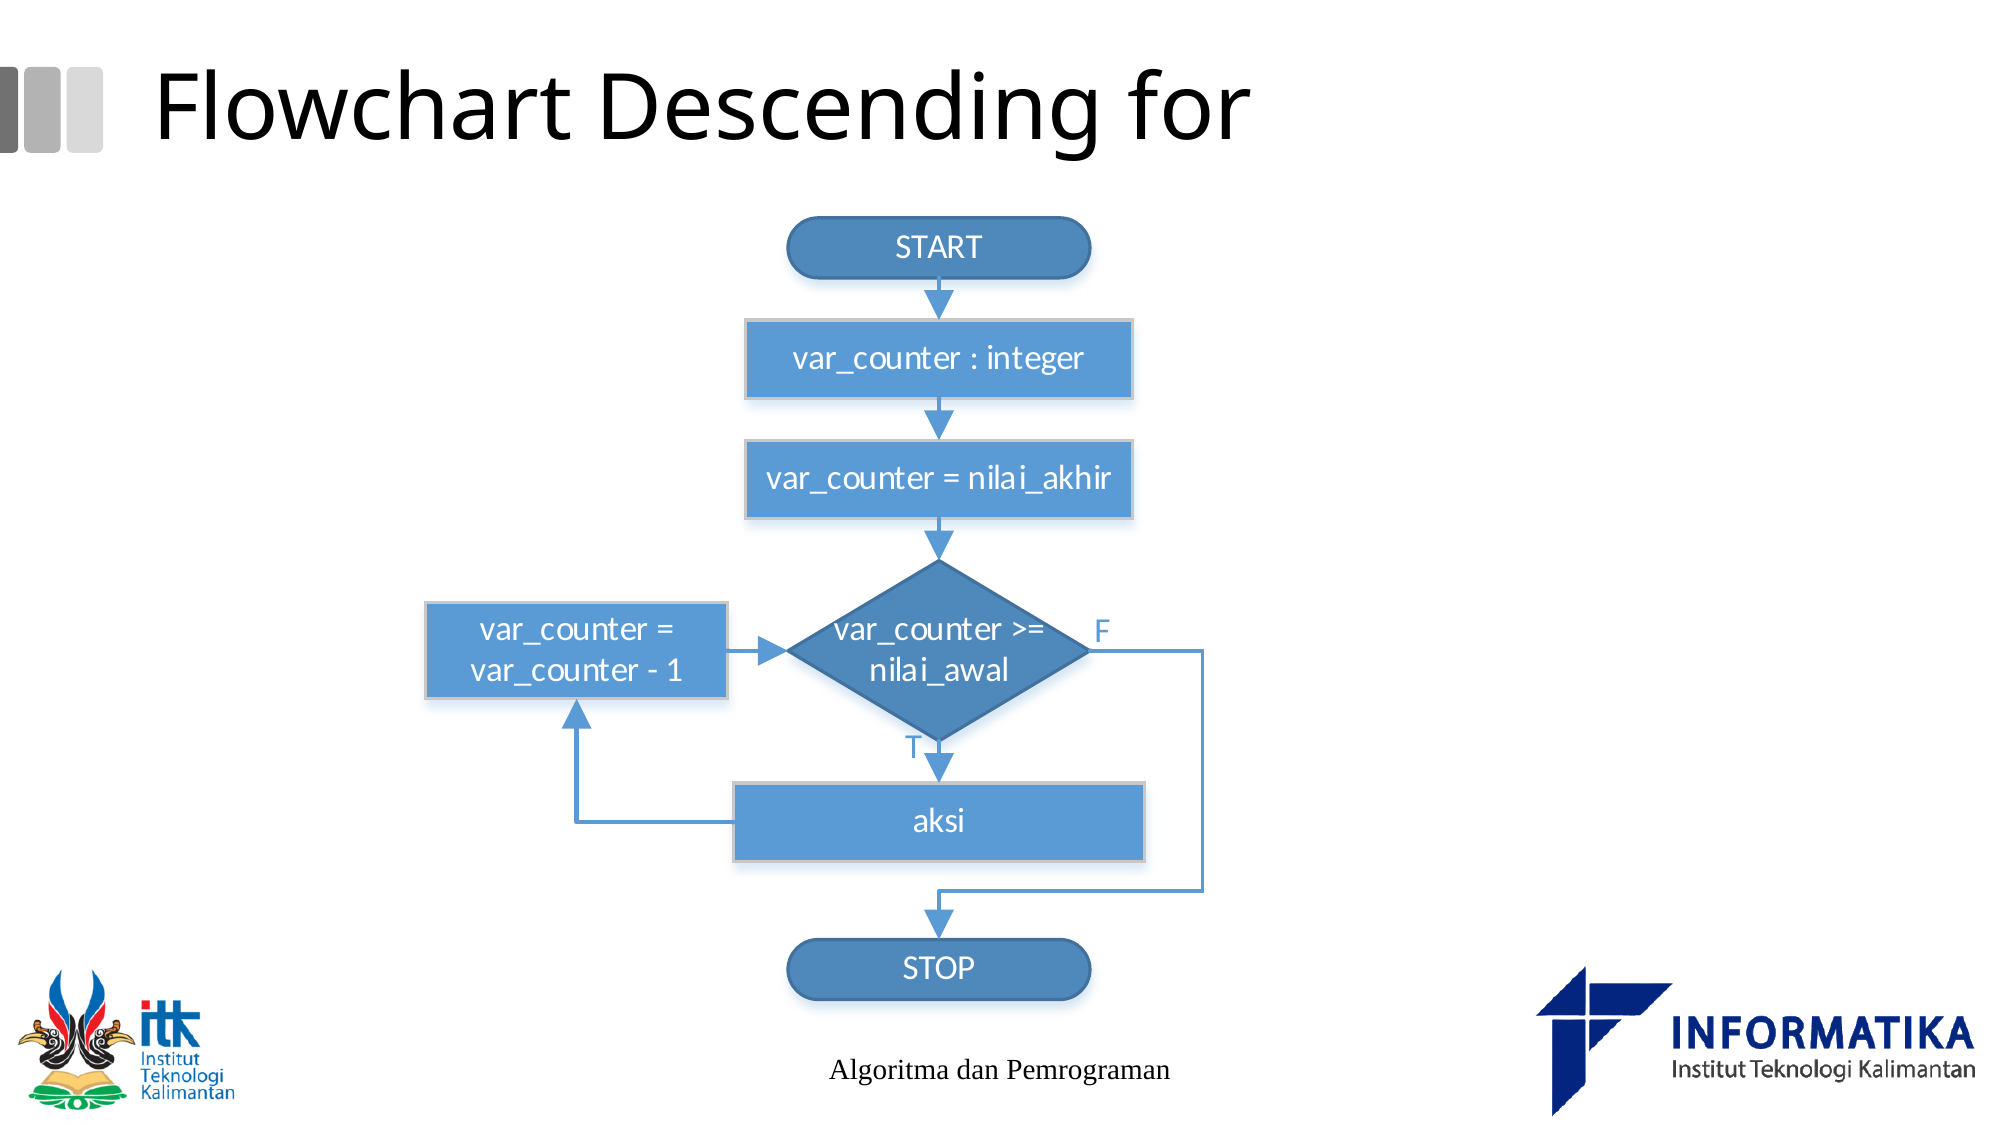

# Flowchart Descending for
Algoritma dan Pemrograman